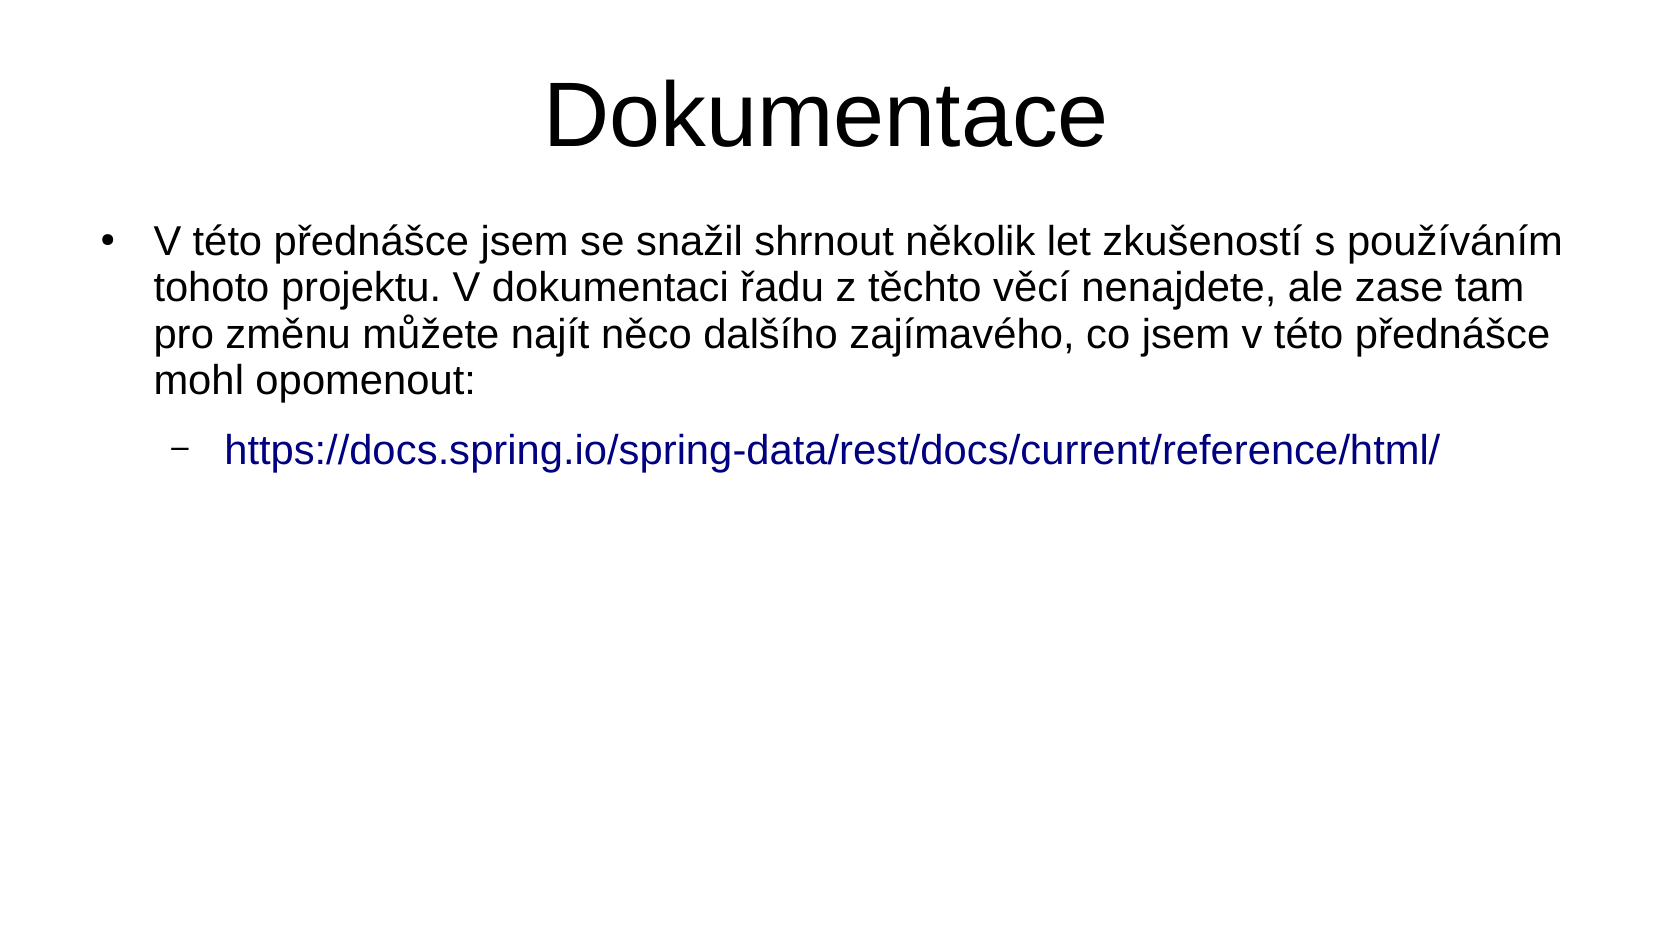

# Dokumentace
V této přednášce jsem se snažil shrnout několik let zkušeností s používáním tohoto projektu. V dokumentaci řadu z těchto věcí nenajdete, ale zase tam pro změnu můžete najít něco dalšího zajímavého, co jsem v této přednášce mohl opomenout:
https://docs.spring.io/spring-data/rest/docs/current/reference/html/